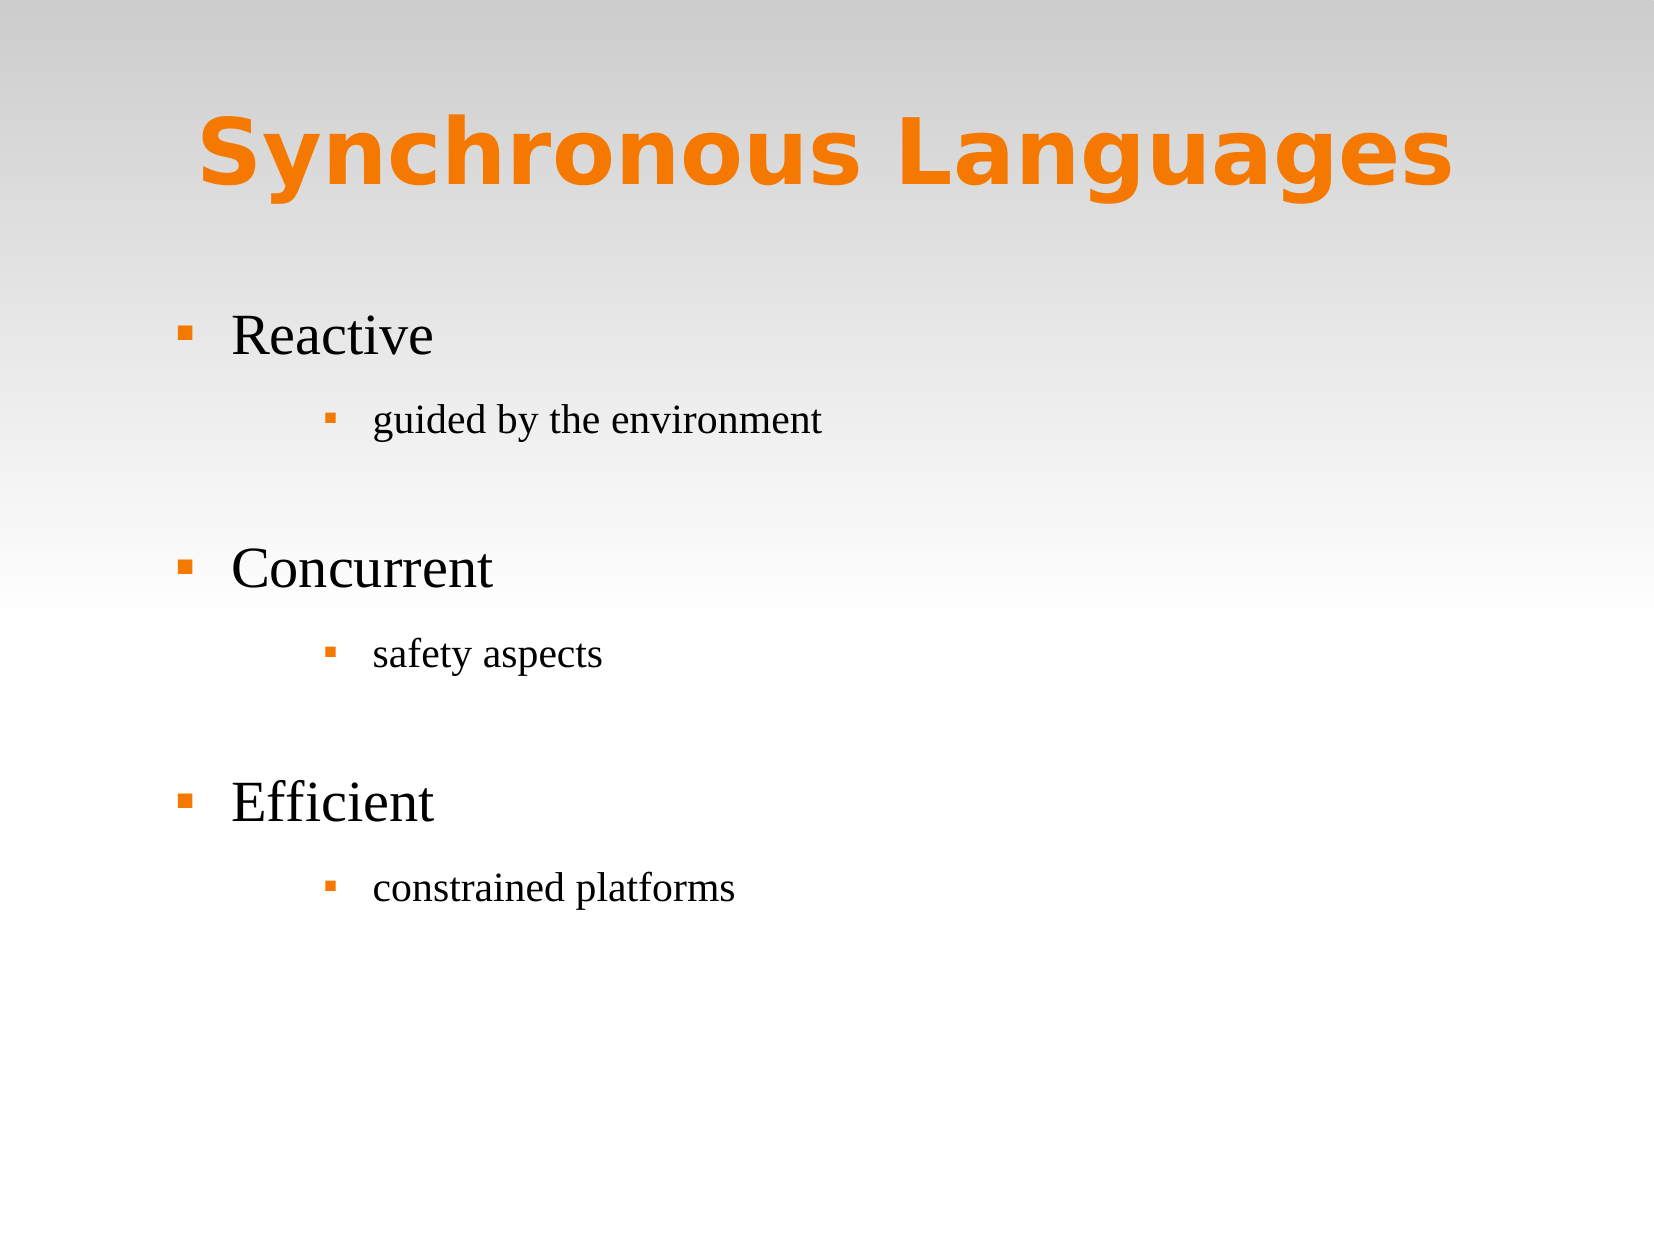

# Synchronous Languages
Reactive
guided by the environment
Concurrent
safety aspects
Efficient
constrained platforms